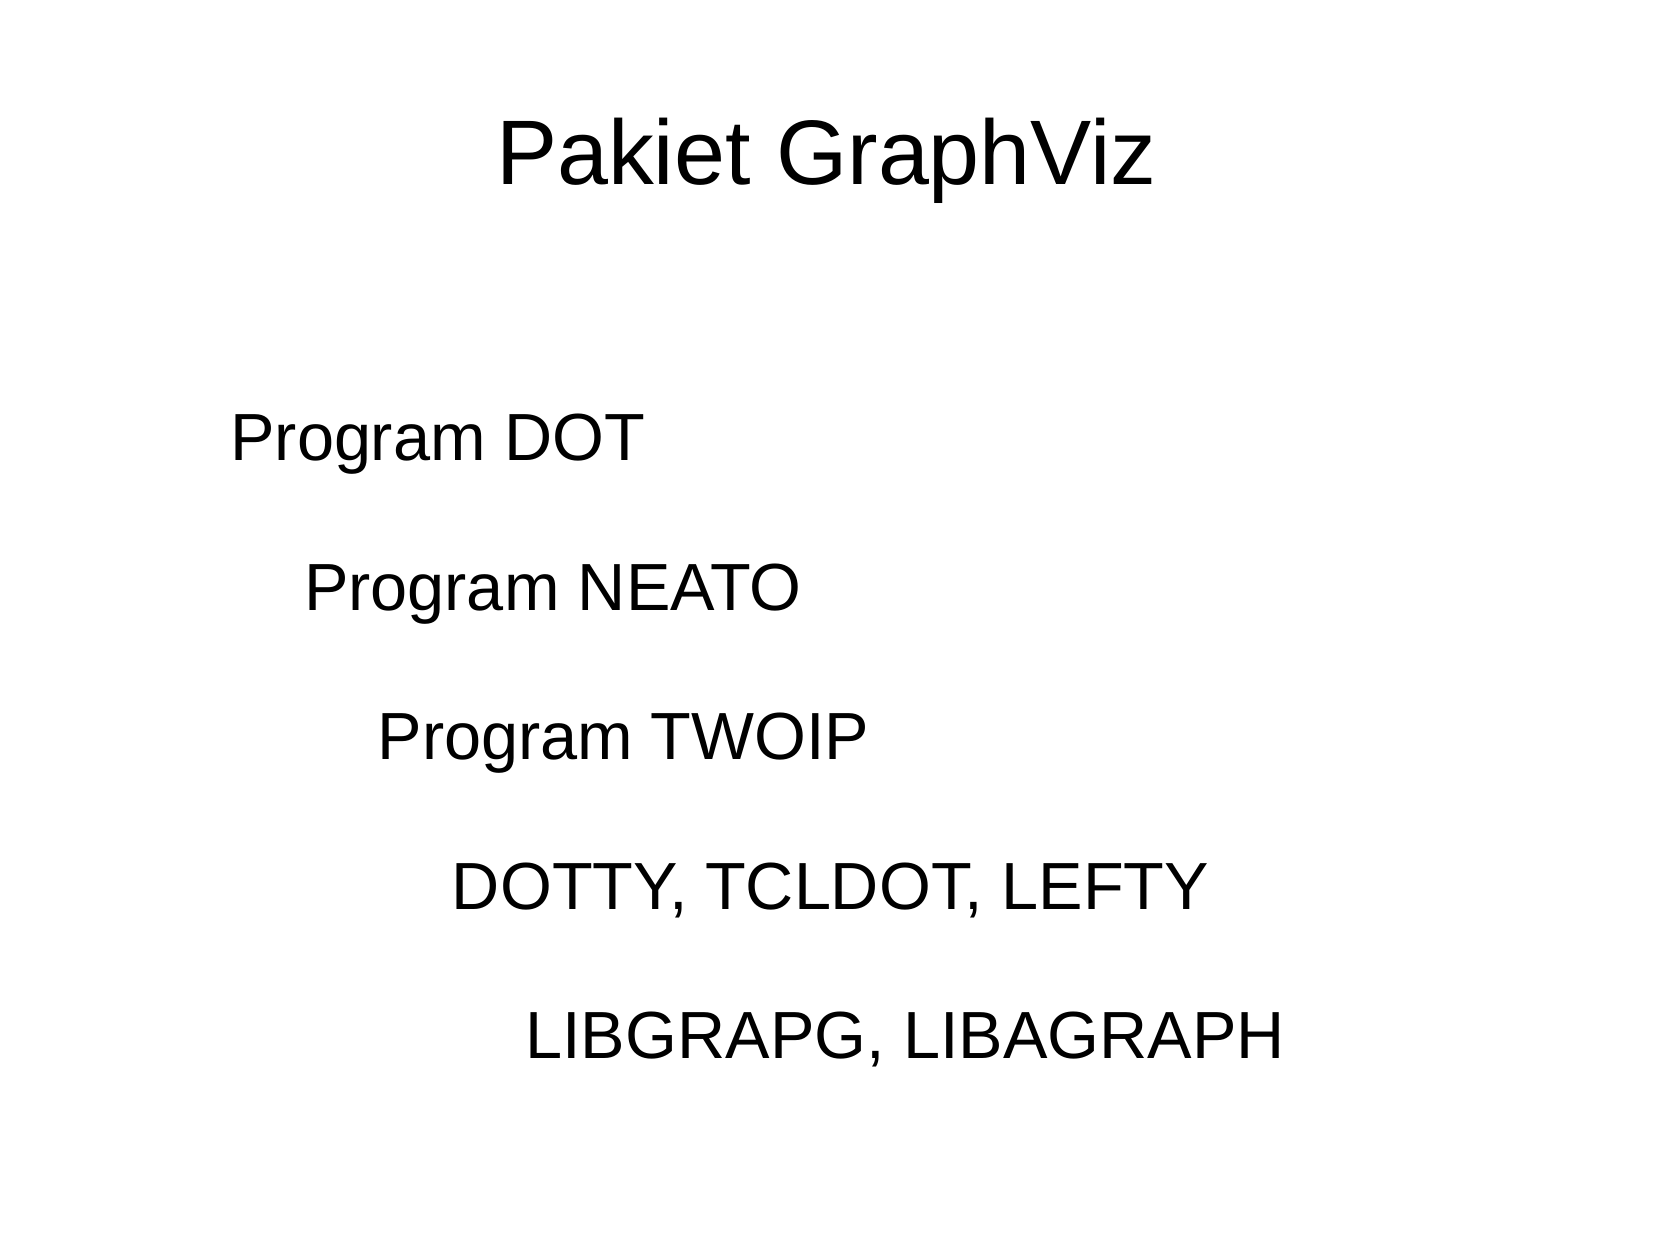

# Pakiet GraphViz
		Program DOT
			Program NEATO
				Program TWOIP
					DOTTY, TCLDOT, LEFTY
						LIBGRAPG, LIBAGRAPH